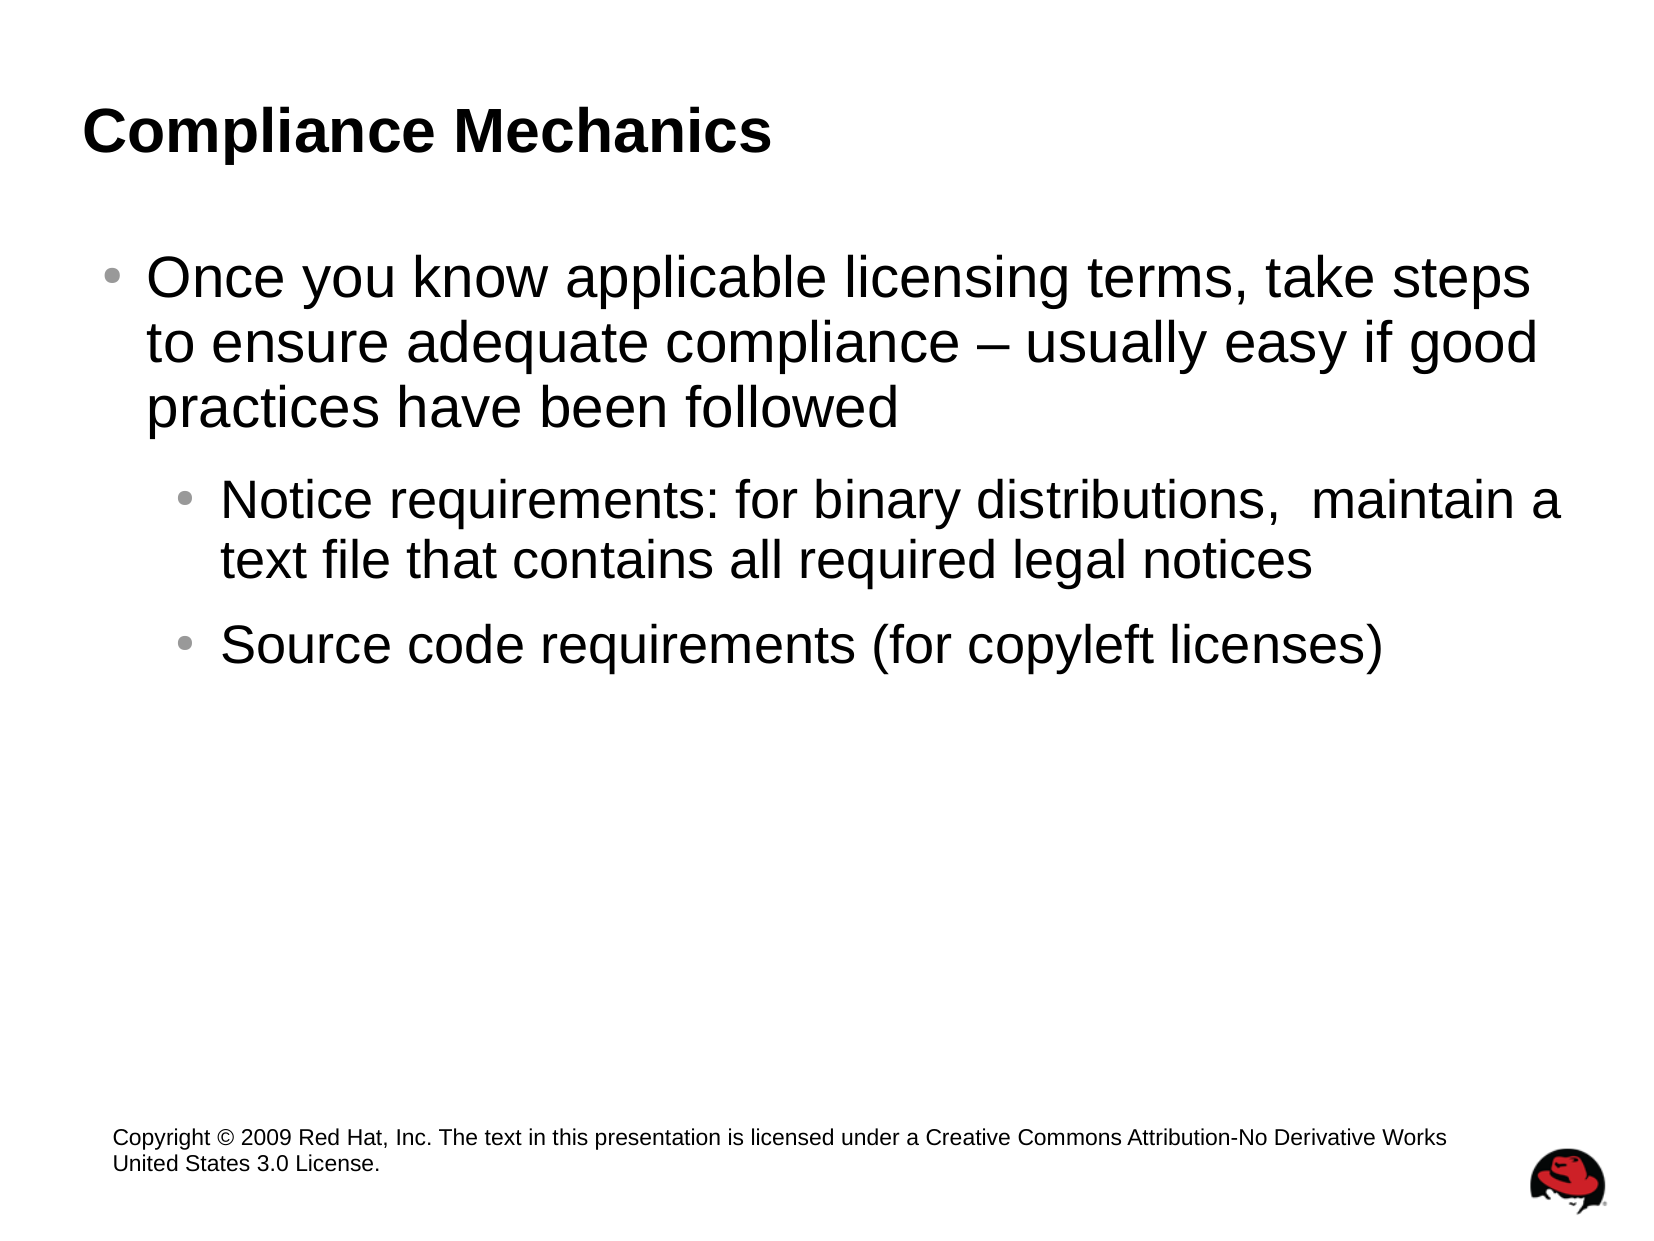

# Compliance Mechanics
Once you know applicable licensing terms, take steps to ensure adequate compliance – usually easy if good practices have been followed
Notice requirements: for binary distributions, maintain a text file that contains all required legal notices
Source code requirements (for copyleft licenses)